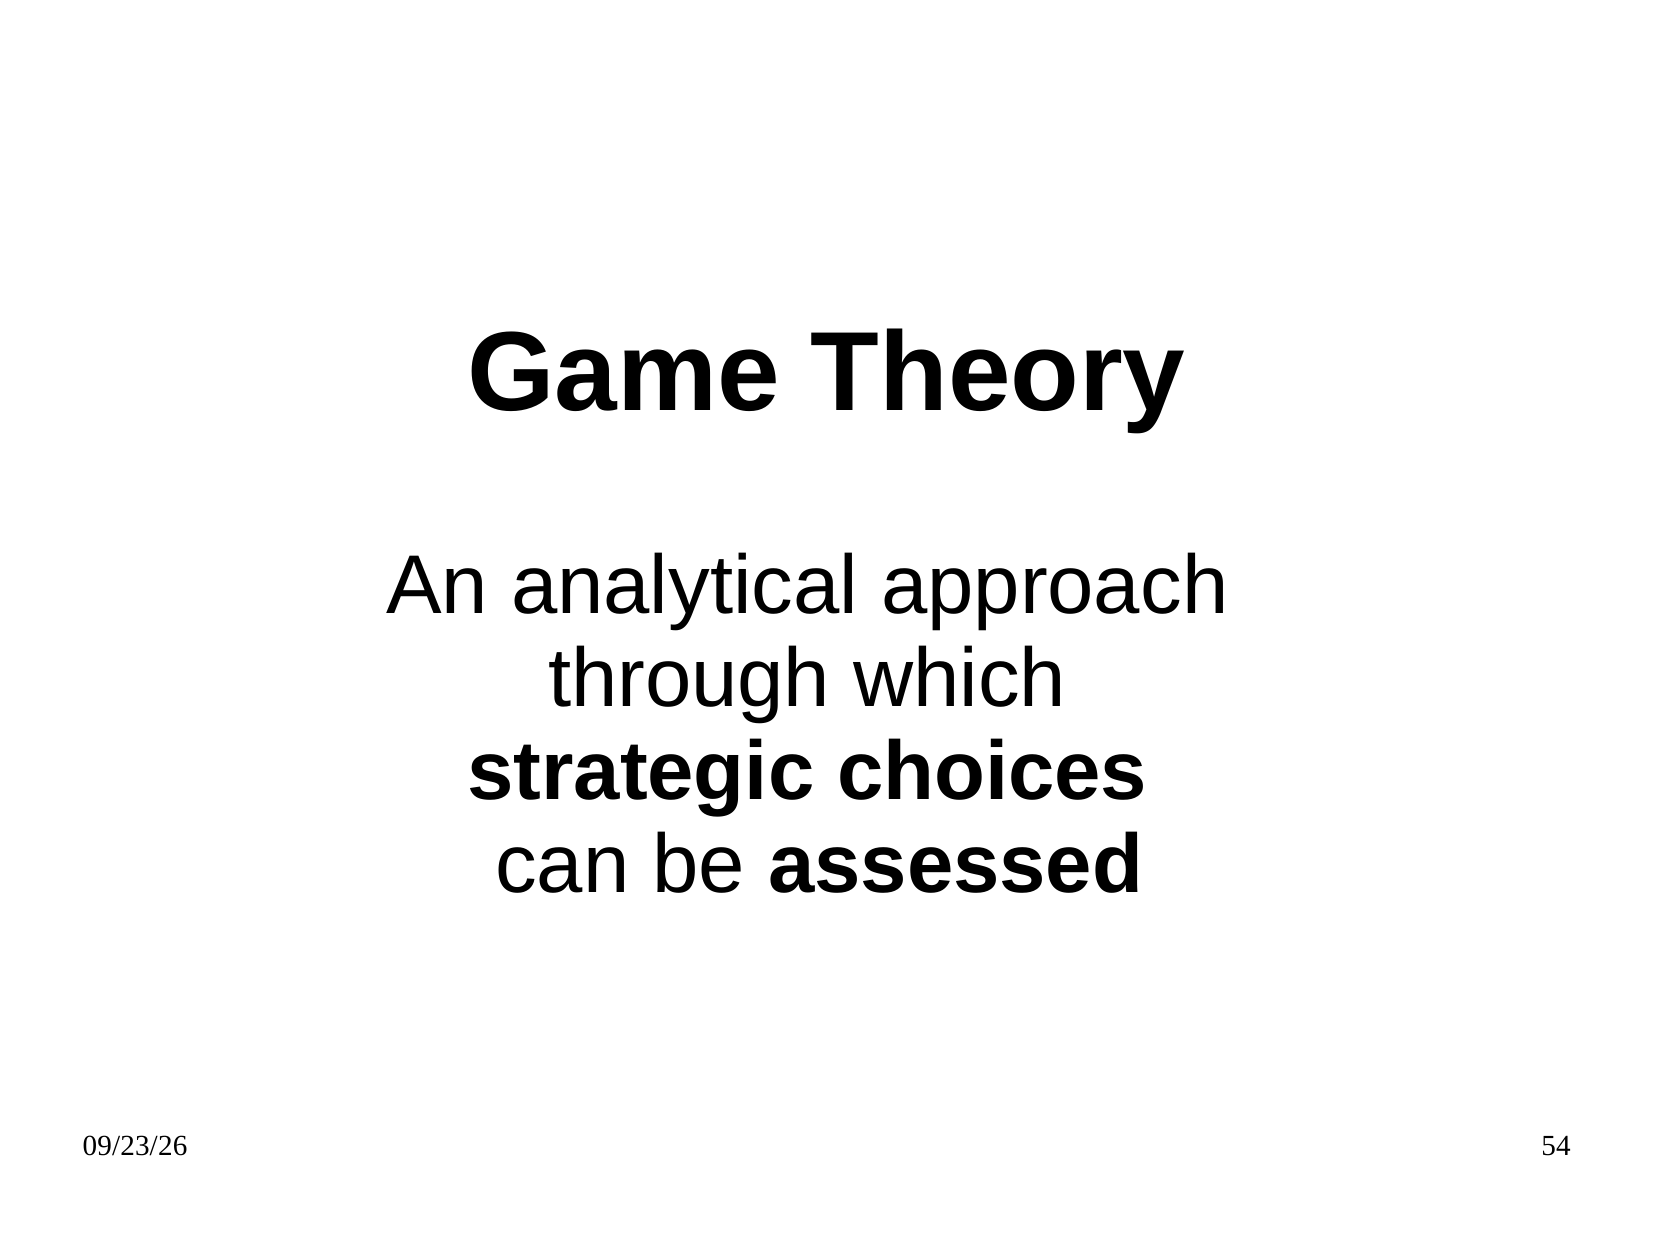

# Game Theory
An analytical approach
through which
strategic choices
can be assessed
54